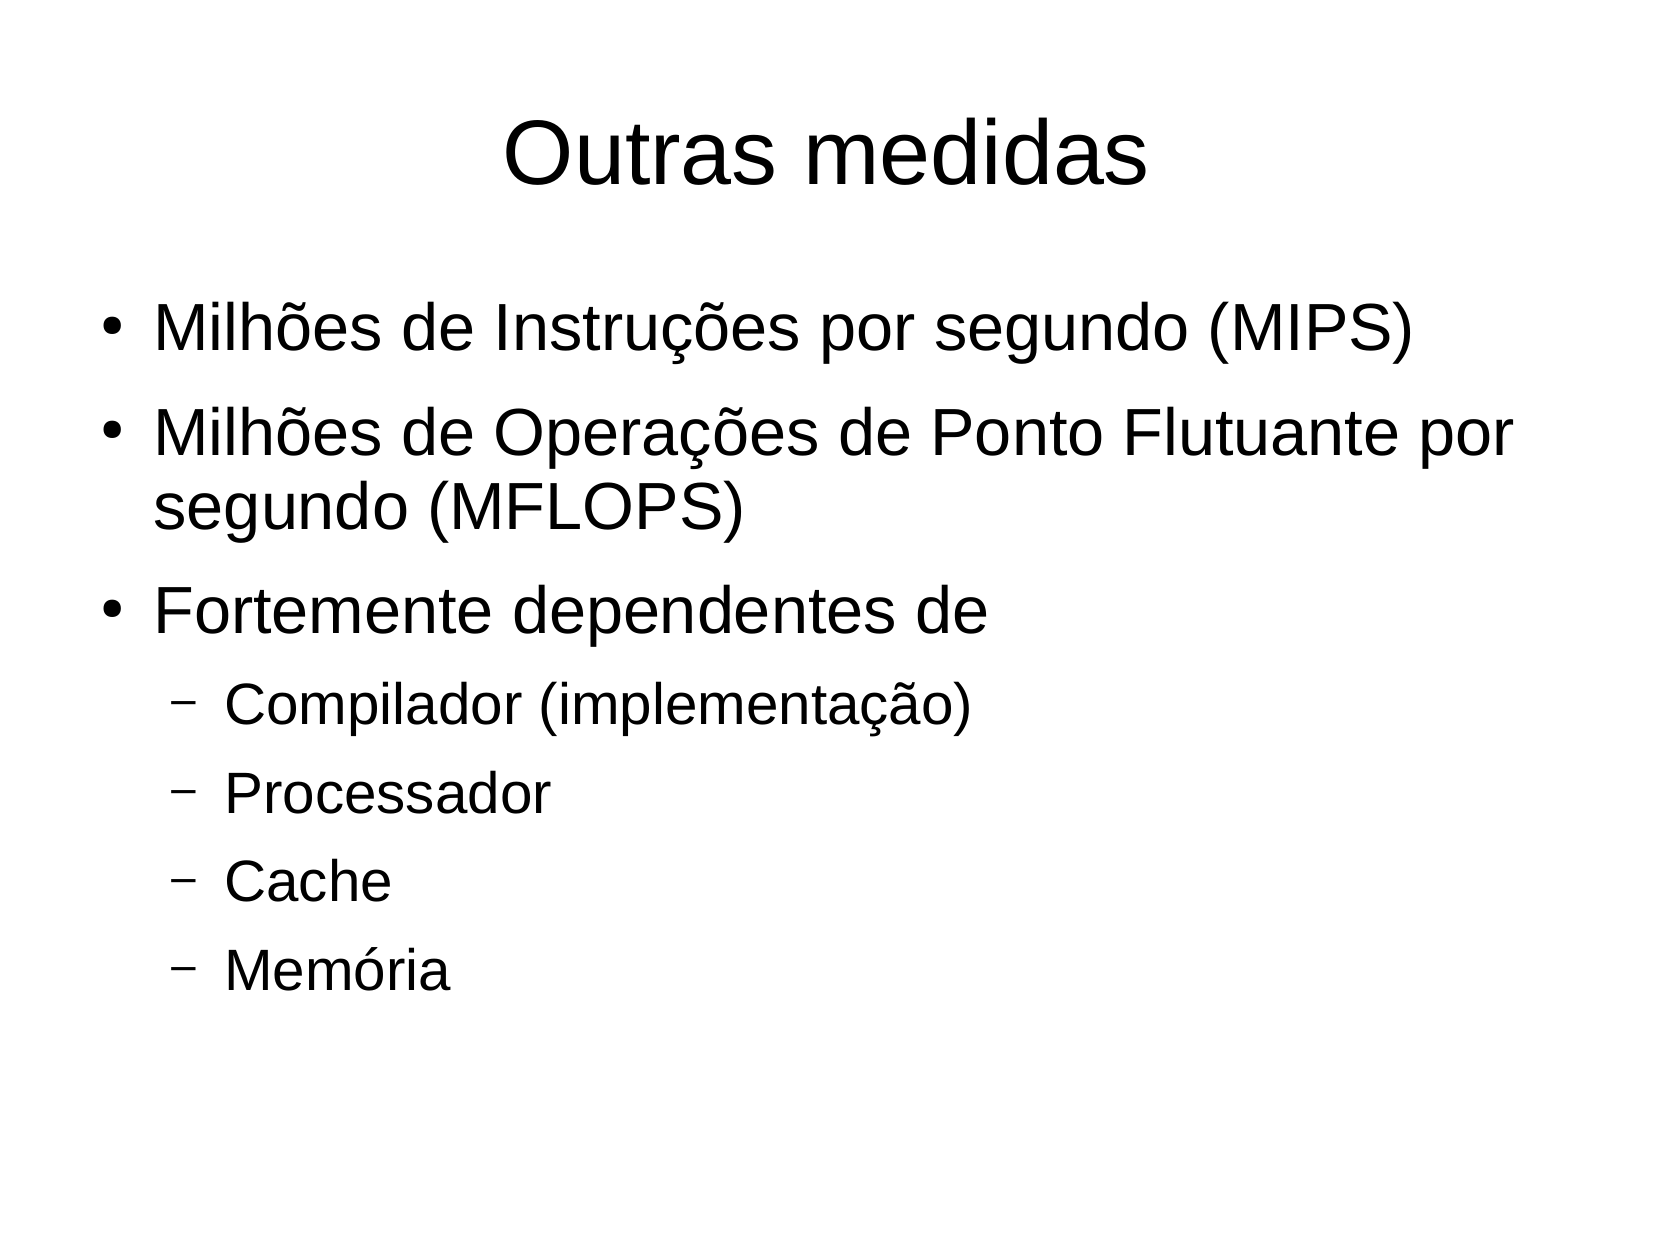

# Outras medidas
Milhões de Instruções por segundo (MIPS)
Milhões de Operações de Ponto Flutuante por segundo (MFLOPS)
Fortemente dependentes de
Compilador (implementação)
Processador
Cache
Memória